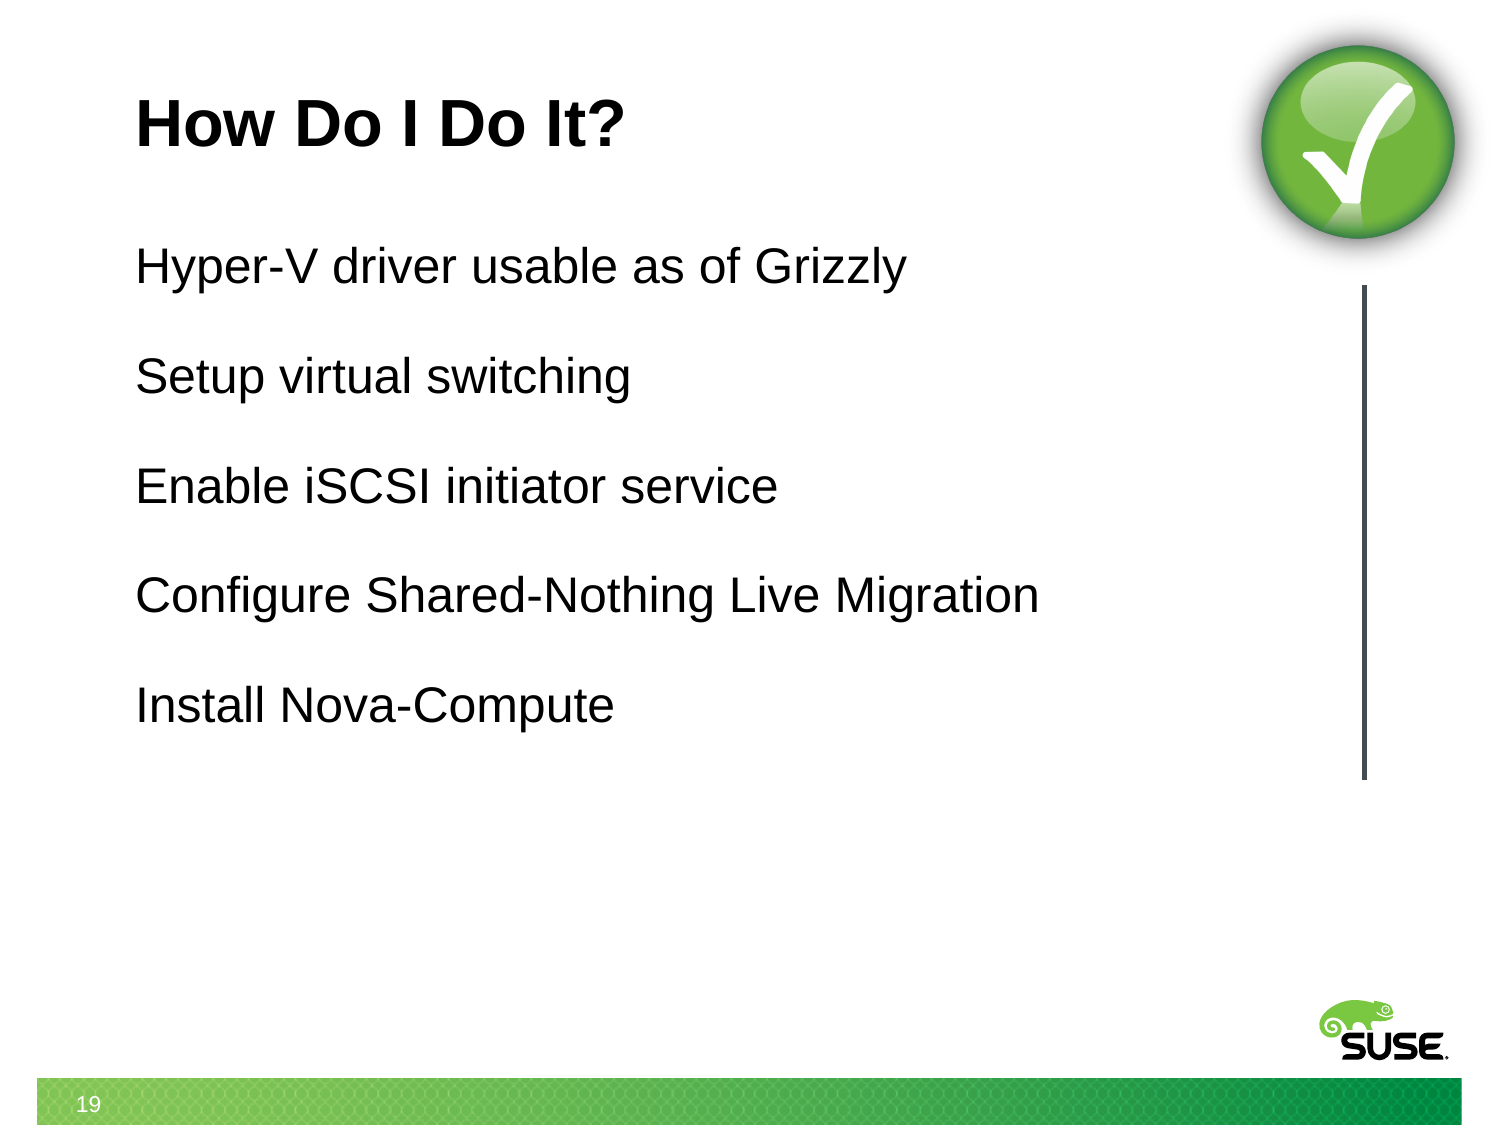

# How Do I Do It?
Hyper-V driver usable as of Grizzly
Setup virtual switching
Enable iSCSI initiator service
Configure Shared-Nothing Live Migration
Install Nova-Compute